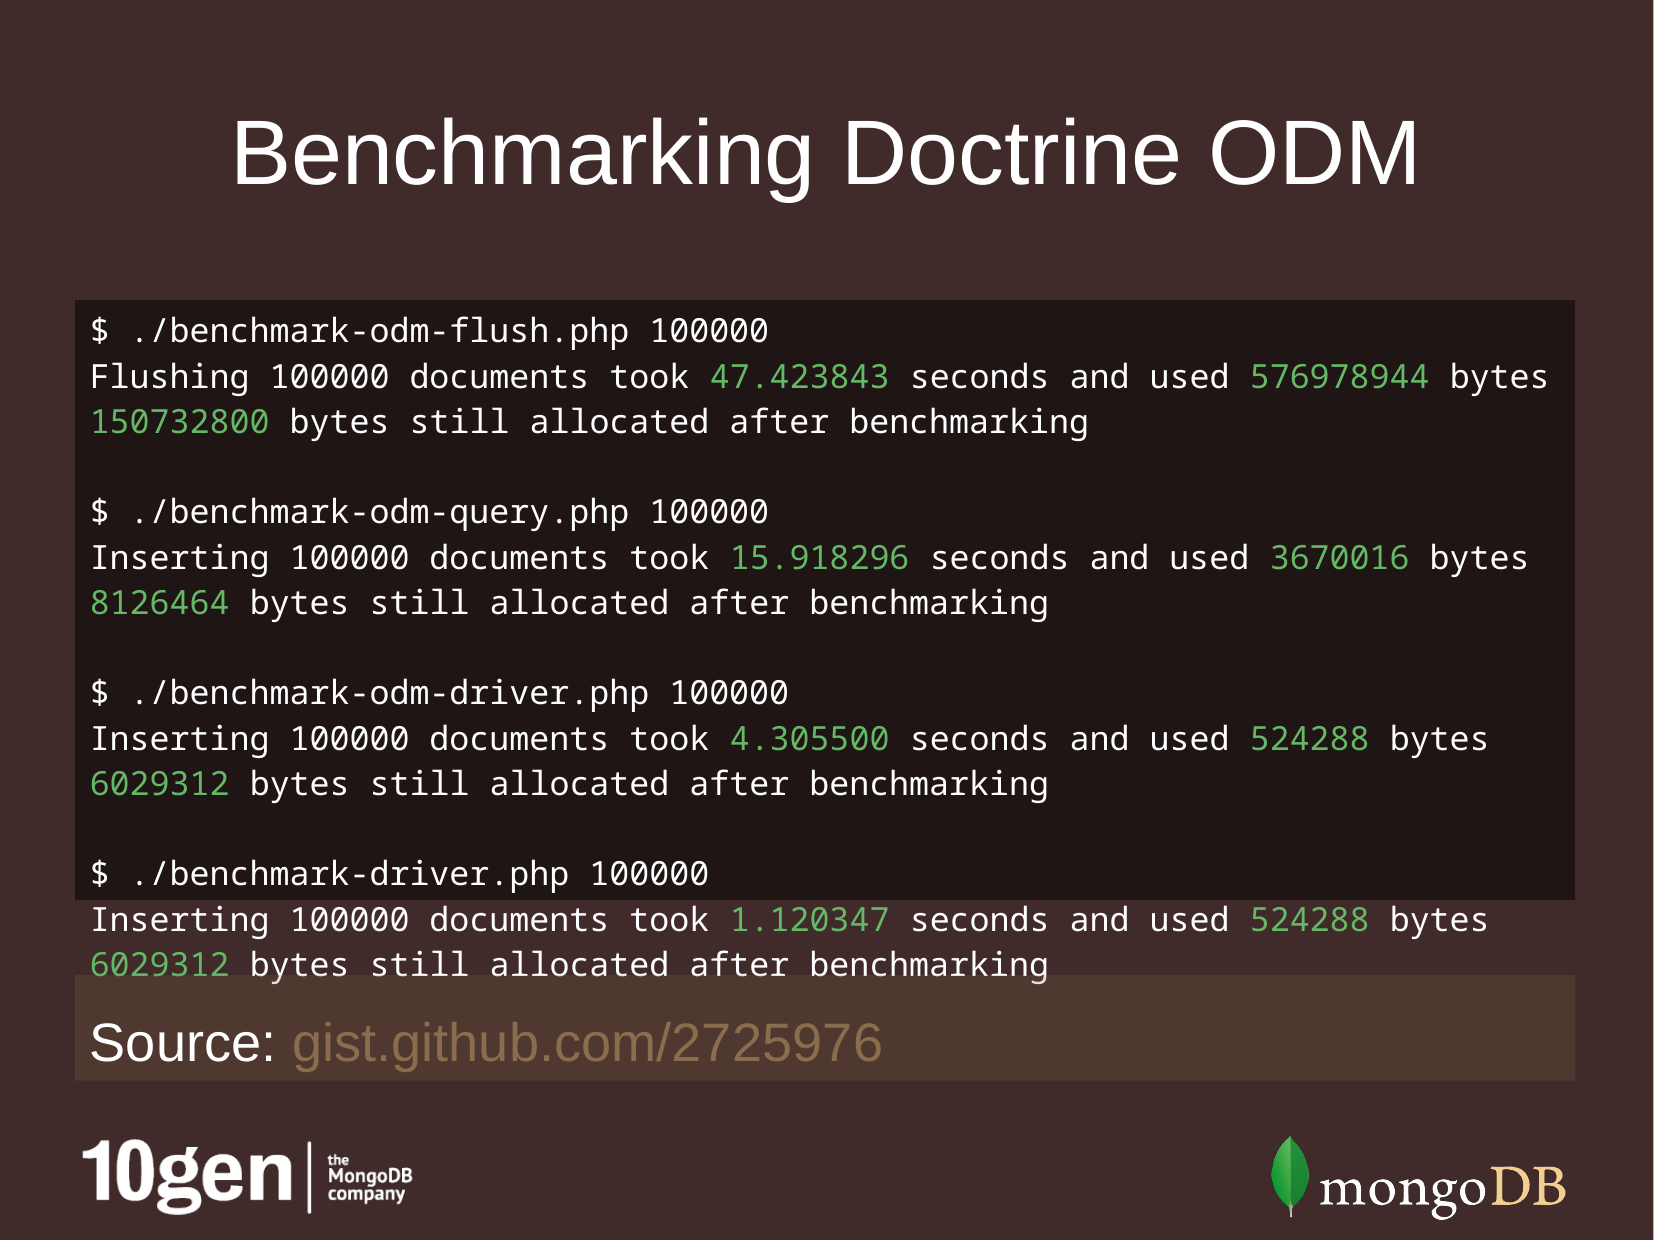

# Benchmarking Doctrine ODM
$ ./benchmark-odm-flush.php 100000
Flushing 100000 documents took 47.423843 seconds and used 576978944 bytes
150732800 bytes still allocated after benchmarking
$ ./benchmark-odm-query.php 100000
Inserting 100000 documents took 15.918296 seconds and used 3670016 bytes
8126464 bytes still allocated after benchmarking
$ ./benchmark-odm-driver.php 100000
Inserting 100000 documents took 4.305500 seconds and used 524288 bytes
6029312 bytes still allocated after benchmarking
$ ./benchmark-driver.php 100000
Inserting 100000 documents took 1.120347 seconds and used 524288 bytes
6029312 bytes still allocated after benchmarking
Source: gist.github.com/2725976